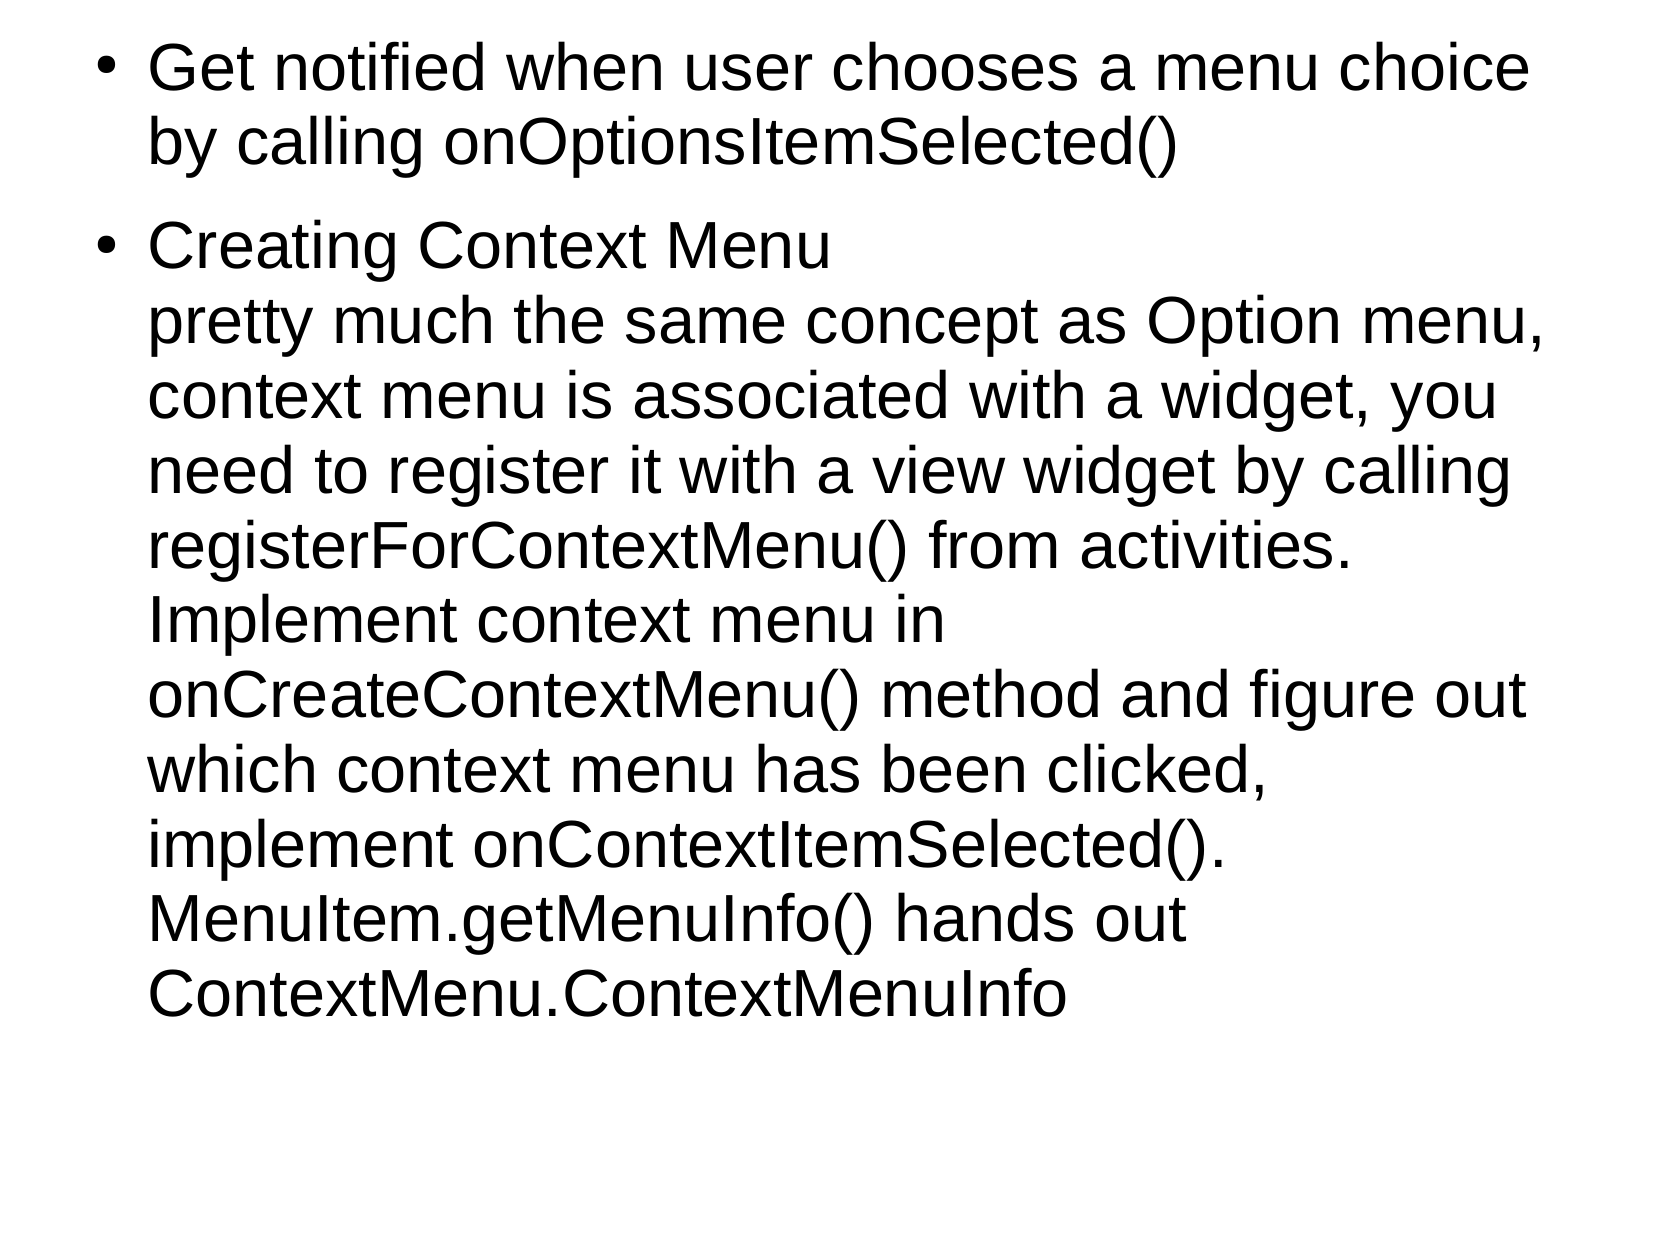

# Get notified when user chooses a menu choice by calling onOptionsItemSelected()
Creating Context Menu
pretty much the same concept as Option menu, context menu is associated with a widget, you need to register it with a view widget by calling registerForContextMenu() from activities. Implement context menu in onCreateContextMenu() method and figure out which context menu has been clicked, implement onContextItemSelected(). MenuItem.getMenuInfo() hands out ContextMenu.ContextMenuInfo